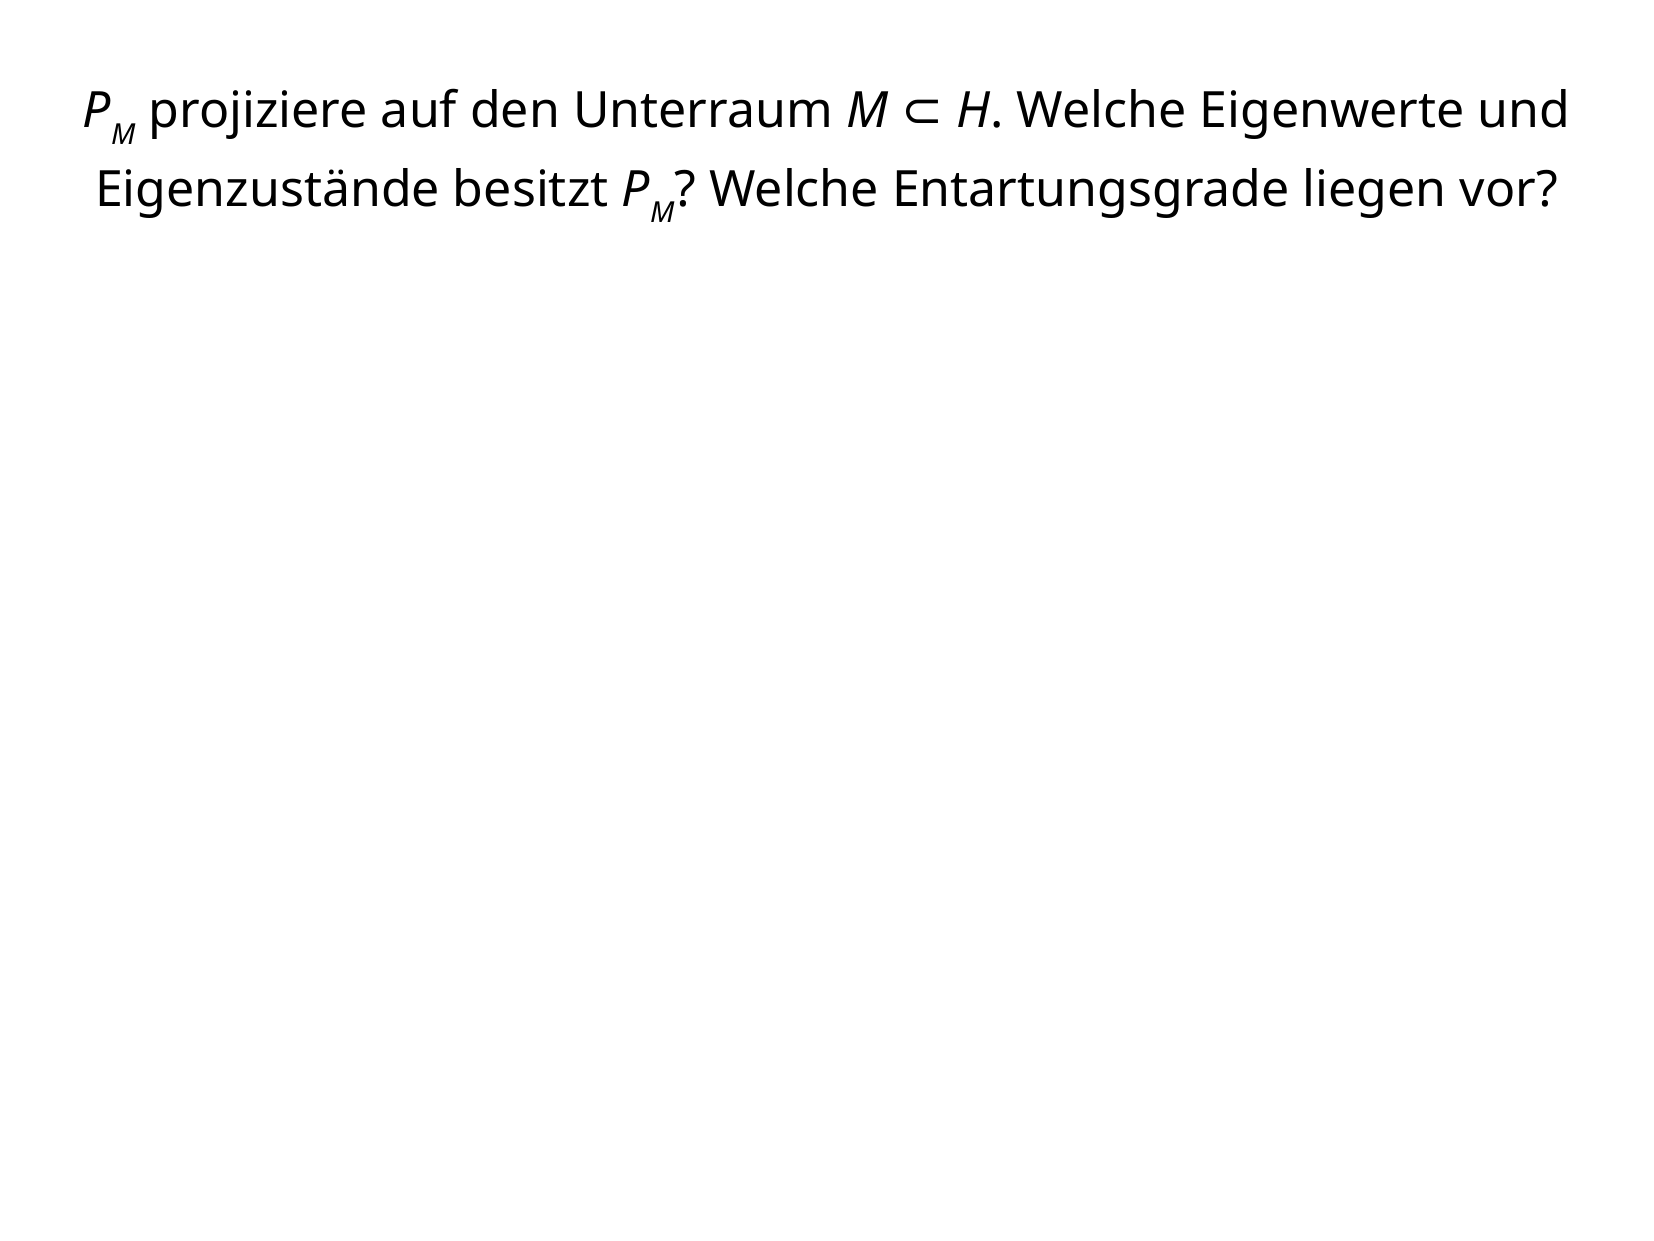

# PM projiziere auf den Unterraum M ⊂ H. Welche Eigenwerte und Eigenzustände besitzt PM? Welche Entartungsgrade liegen vor?